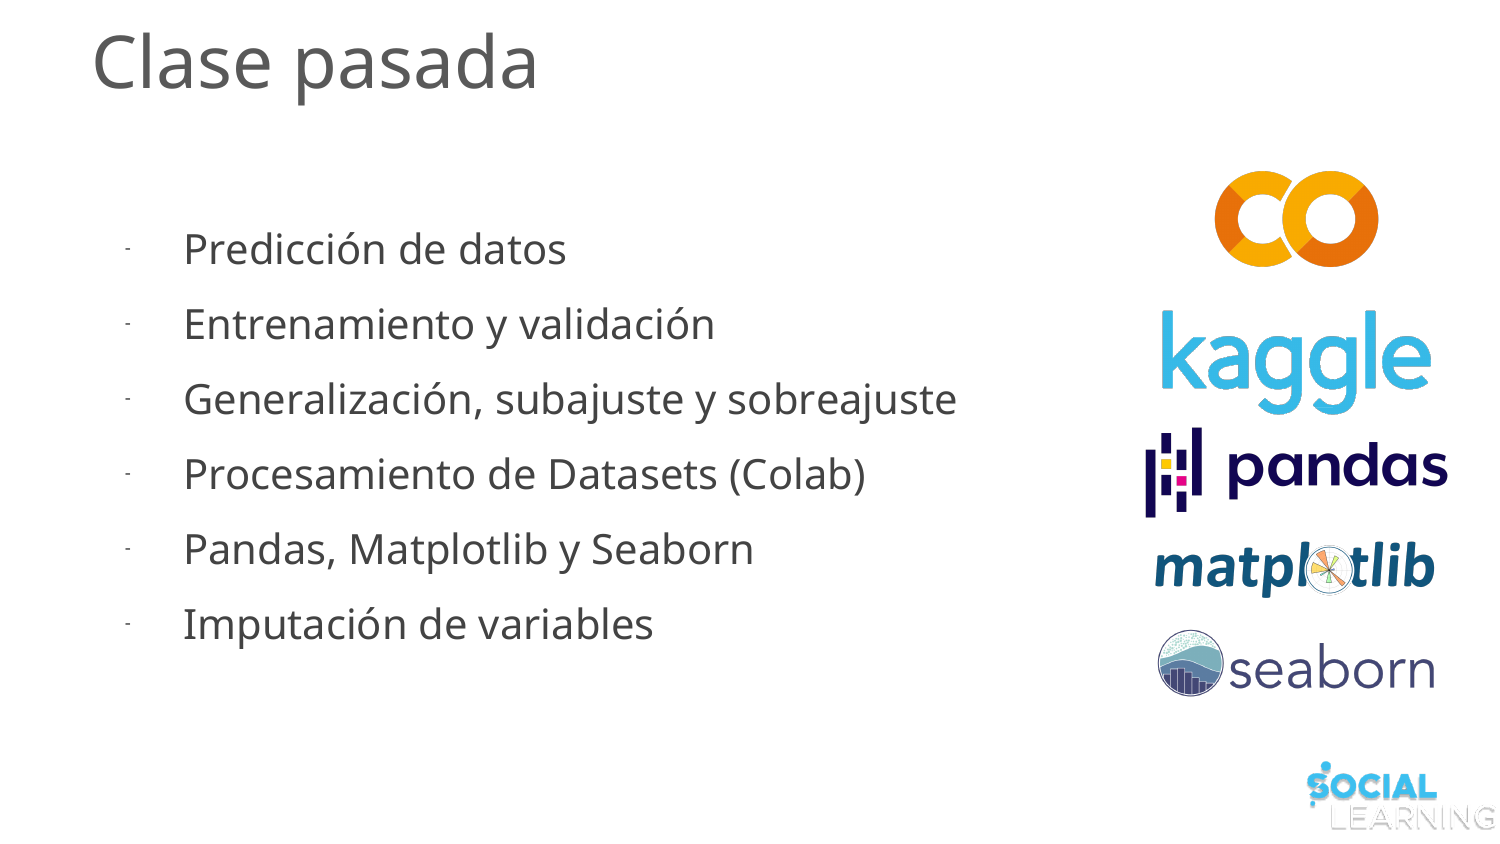

Clase pasada
Predicción de datos
Entrenamiento y validación
Generalización, subajuste y sobreajuste
Procesamiento de Datasets (Colab)
Pandas, Matplotlib y Seaborn
Imputación de variables